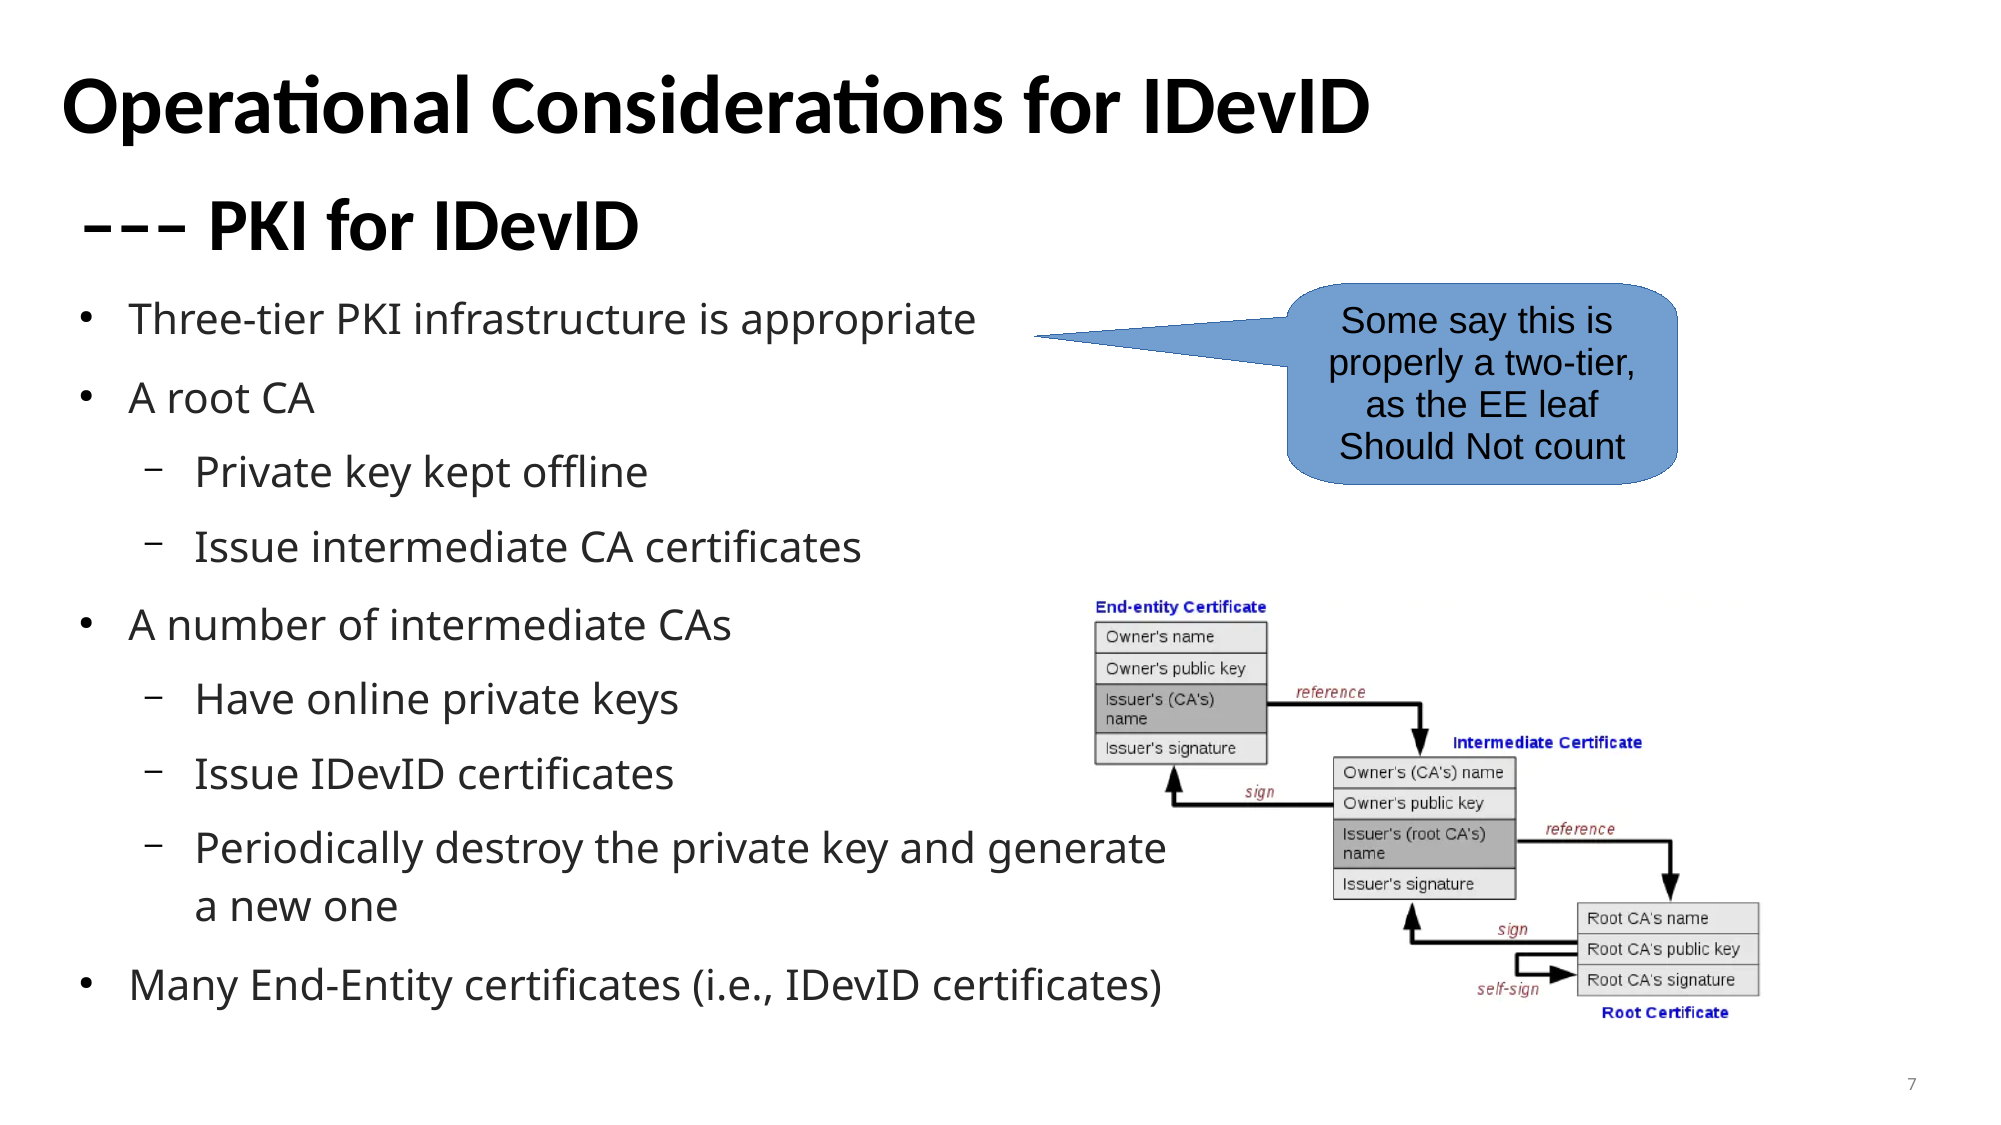

# Operational Considerations for IDevID
 ––– PKI for IDevID
Some say this is
properly a two-tier,
as the EE leaf
Should Not count
Three-tier PKI infrastructure is appropriate
A root CA
Private key kept offline
Issue intermediate CA certificates
A number of intermediate CAs
Have online private keys
Issue IDevID certificates
Periodically destroy the private key and generate a new one
Many End-Entity certificates (i.e., IDevID certificates)